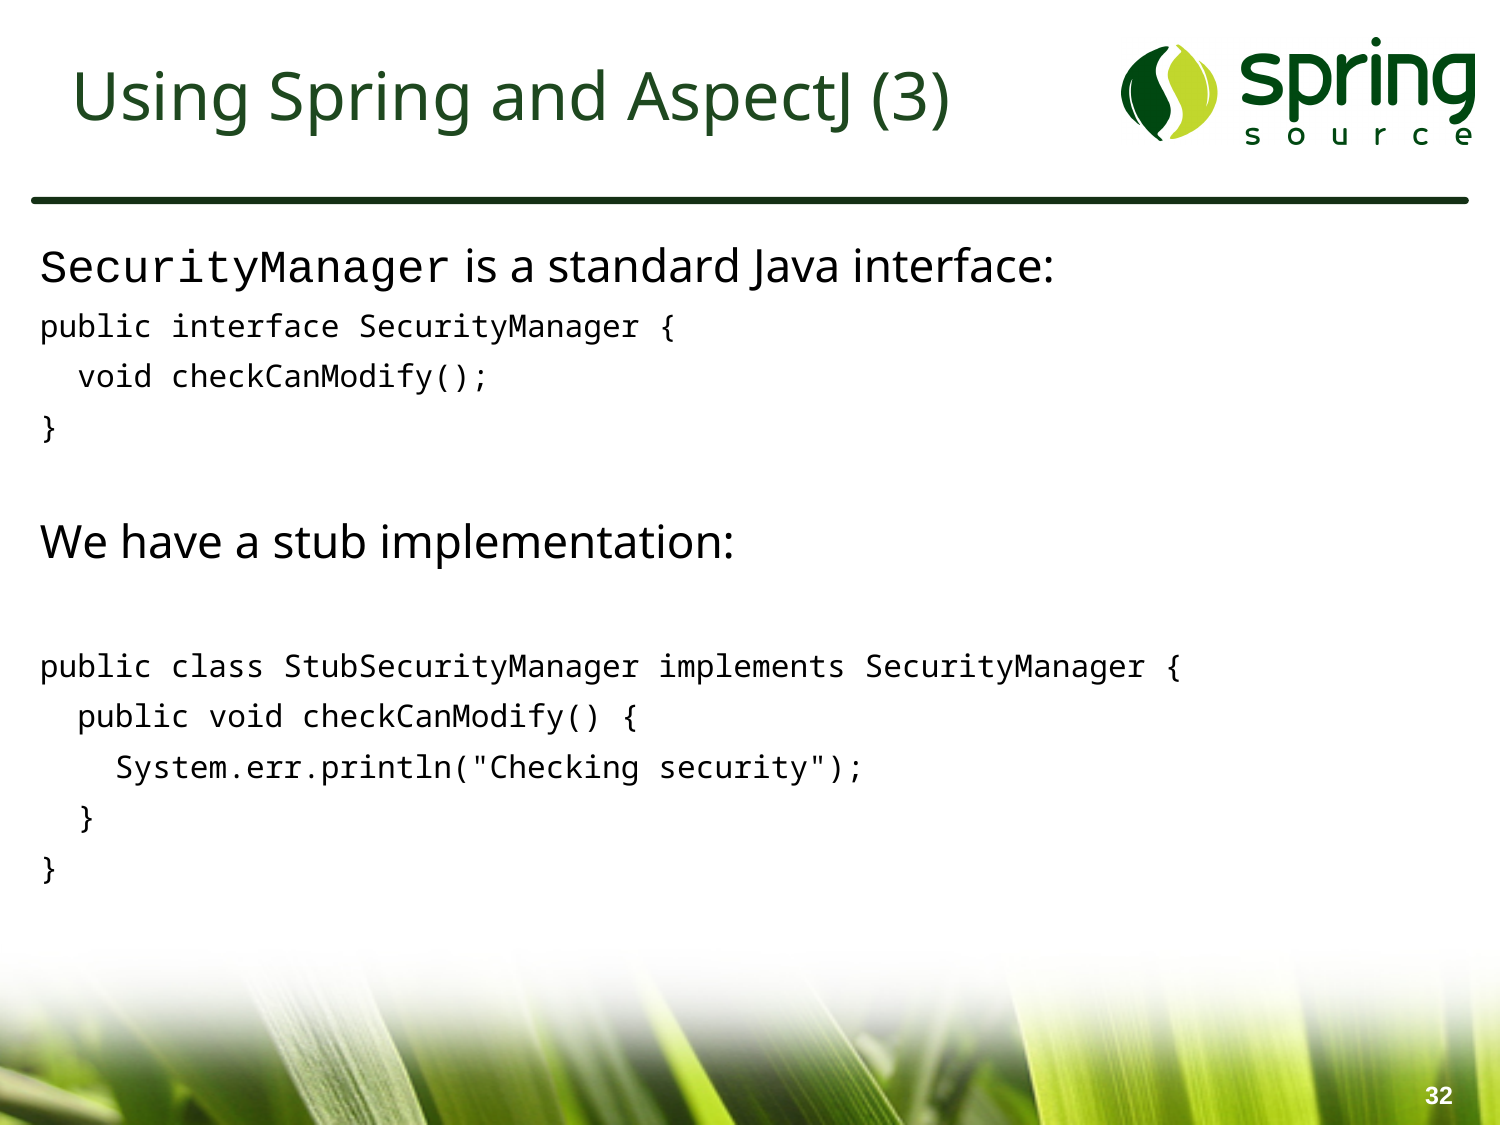

# Using Spring and AspectJ (3)
SecurityManager is a standard Java interface:
public interface SecurityManager {
 void checkCanModify();
}
We have a stub implementation:
public class StubSecurityManager implements SecurityManager {
 public void checkCanModify() {
 System.err.println("Checking security");
 }
}